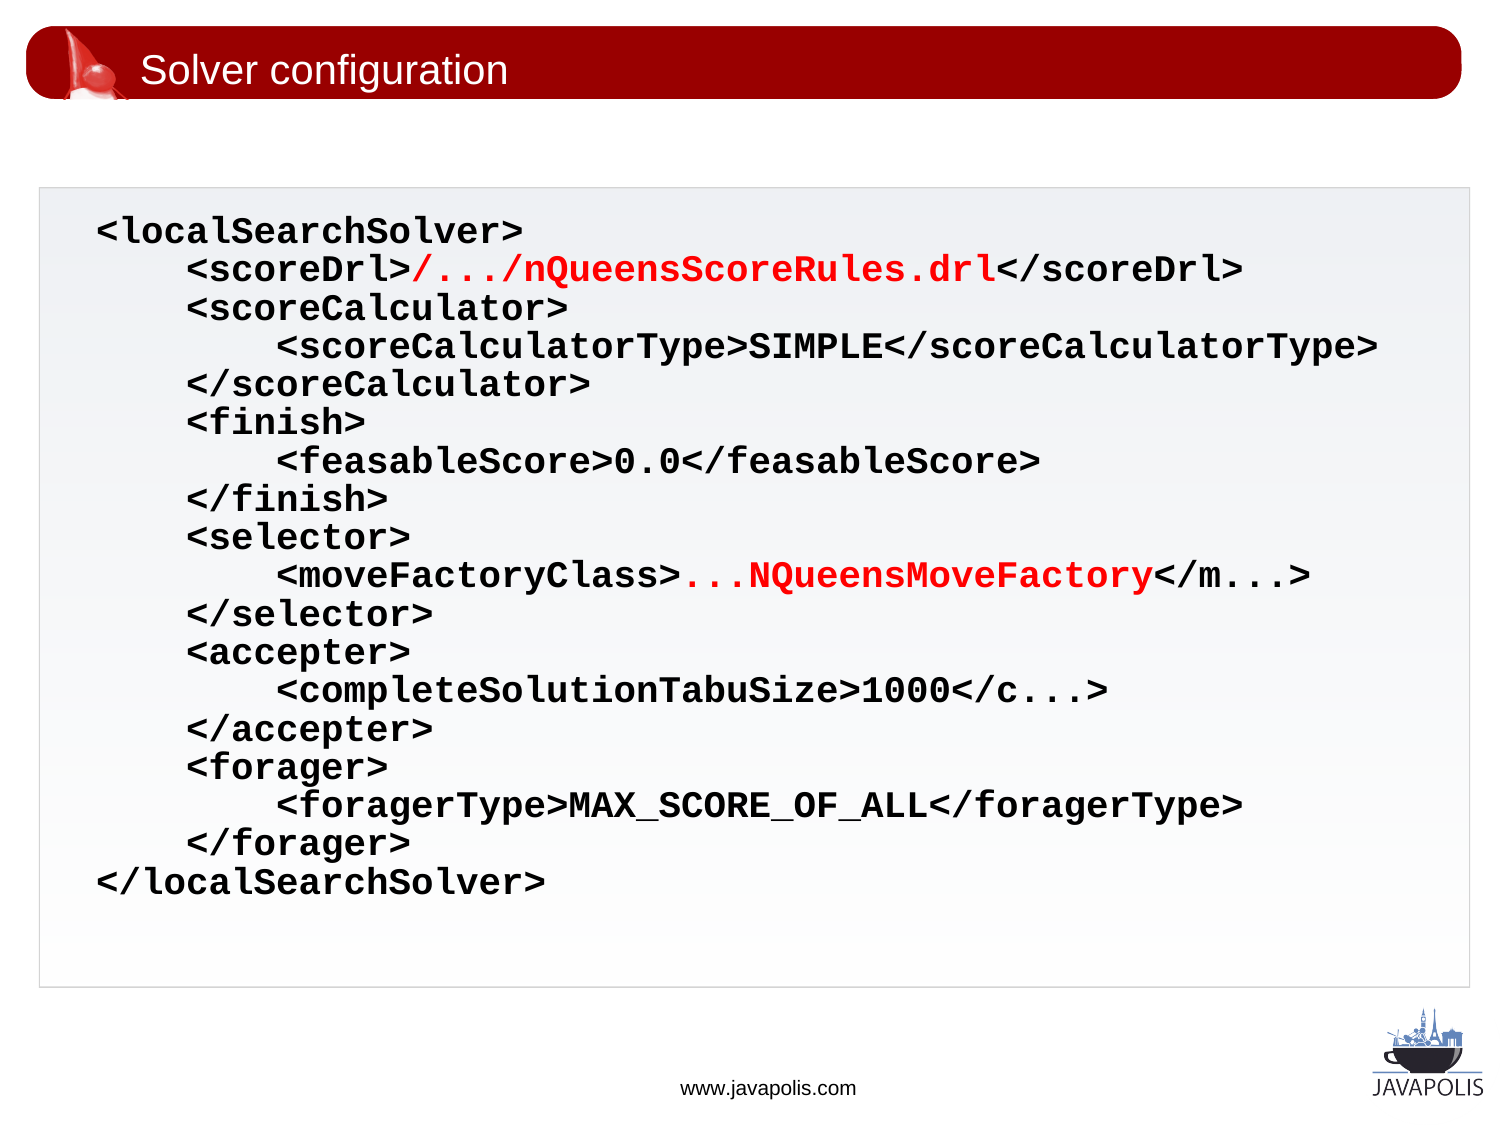

# Solver configuration
<localSearchSolver>
 <scoreDrl>/.../nQueensScoreRules.drl</scoreDrl>
 <scoreCalculator>
 <scoreCalculatorType>SIMPLE</scoreCalculatorType>
 </scoreCalculator>
 <finish>
 <feasableScore>0.0</feasableScore>
 </finish>
 <selector>
 <moveFactoryClass>...NQueensMoveFactory</m...>
 </selector>
 <accepter>
 <completeSolutionTabuSize>1000</c...>
 </accepter>
 <forager>
 <foragerType>MAX_SCORE_OF_ALL</foragerType>
 </forager>
</localSearchSolver>